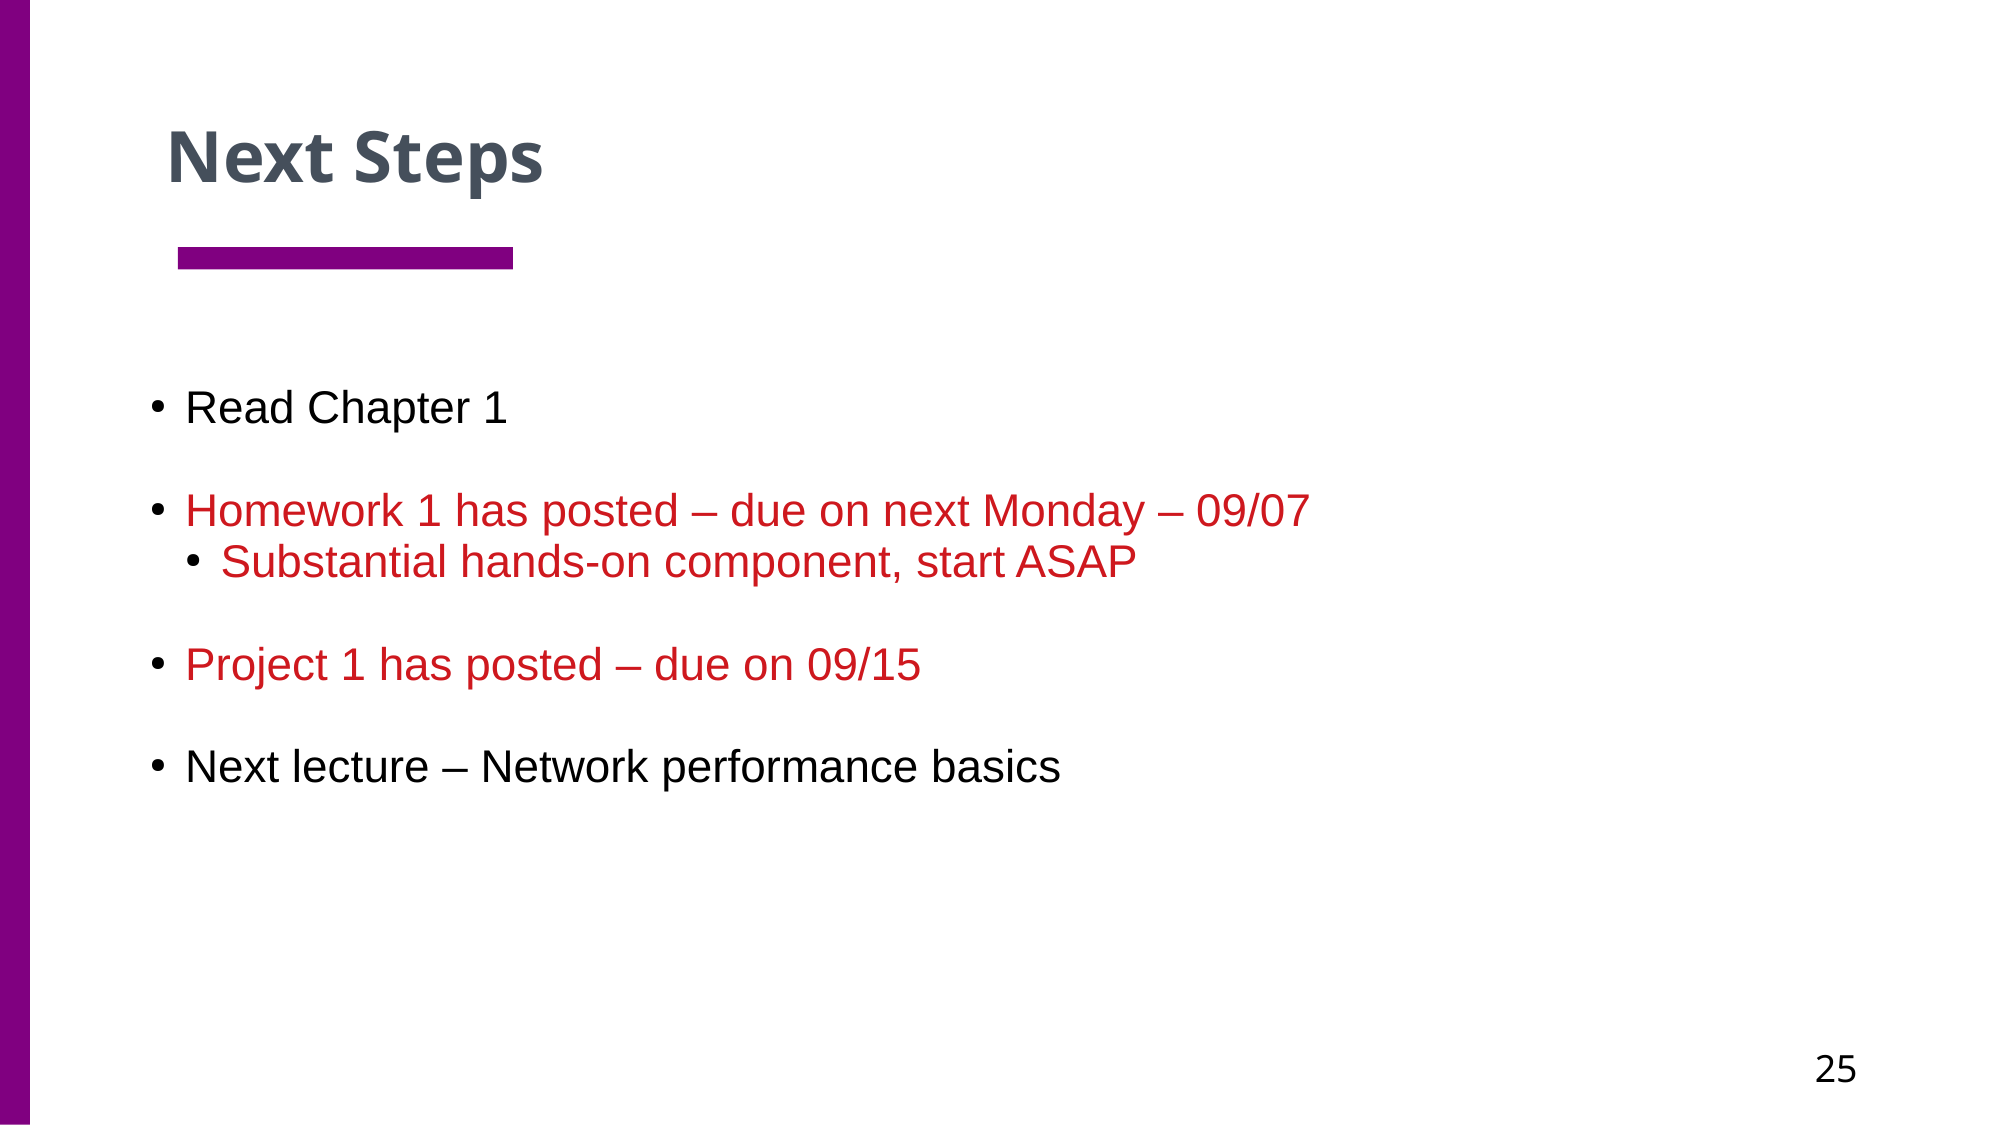

Next Steps
Read Chapter 1
Homework 1 has posted – due on next Monday – 09/07
Substantial hands-on component, start ASAP
Project 1 has posted – due on 09/15
Next lecture – Network performance basics